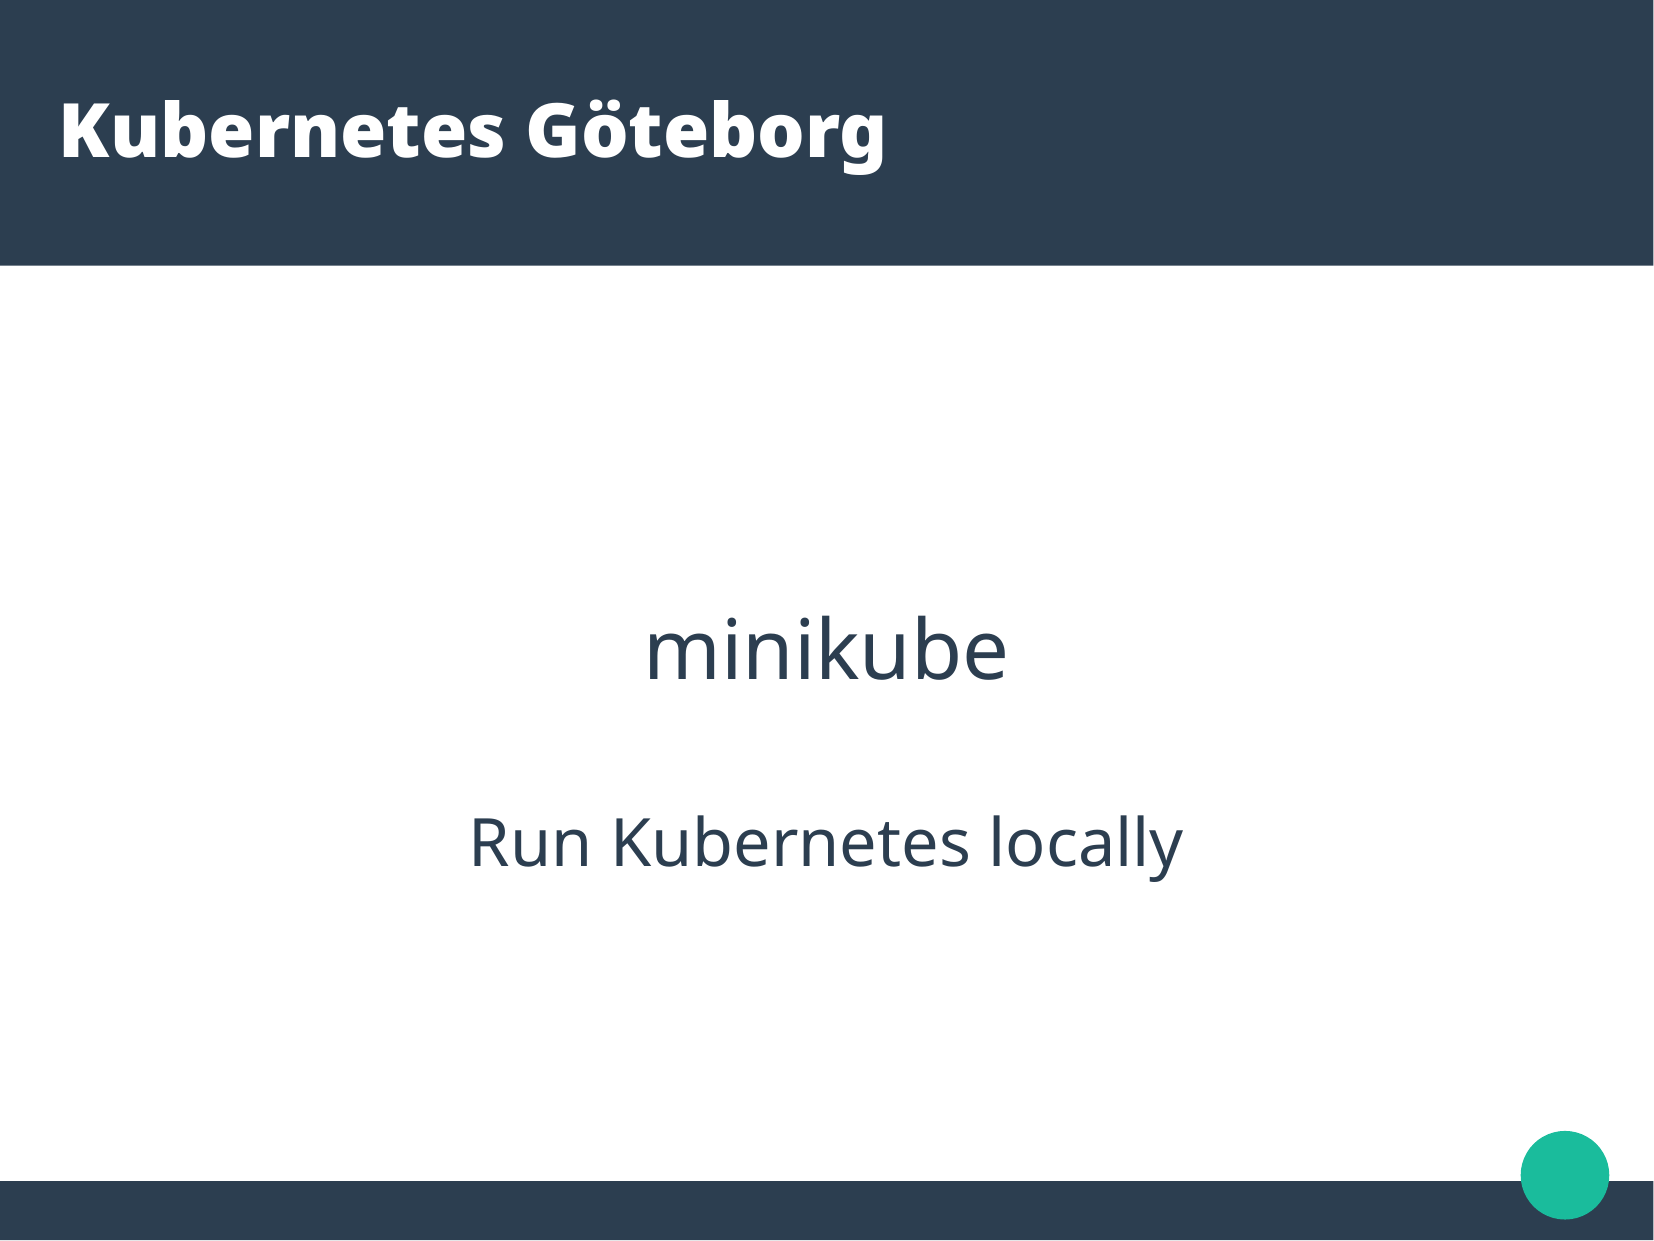

# Kubernetes Göteborg
minikube
Run Kubernetes locally